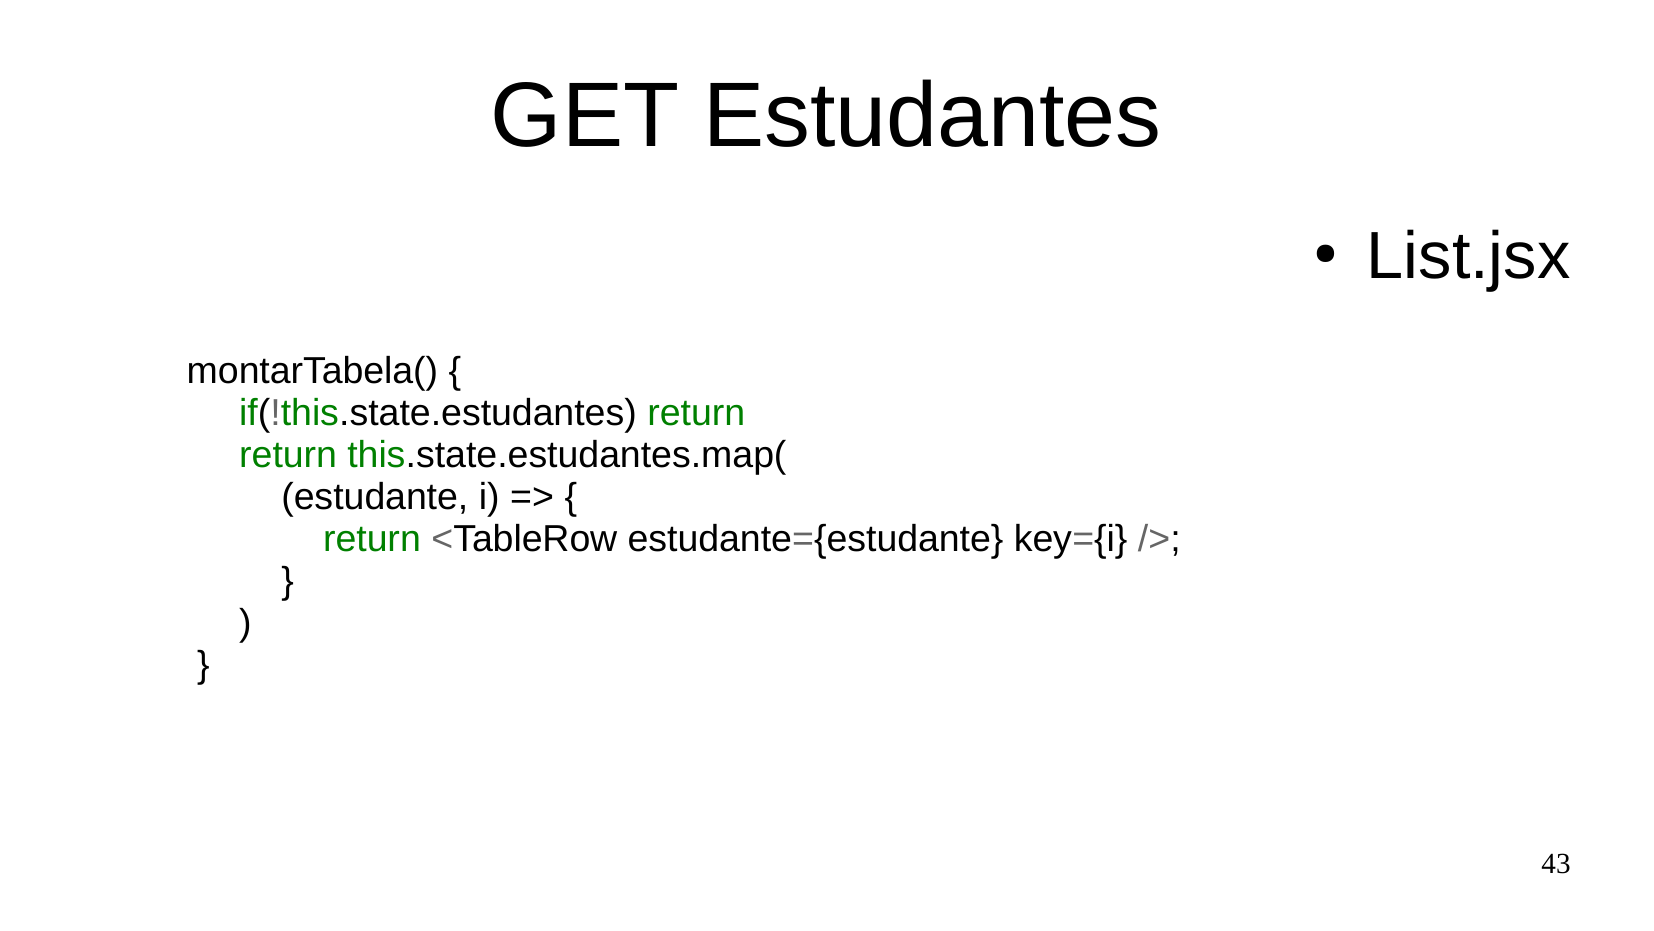

# GET Estudantes
List.jsx
 montarTabela() {
 if(!this.state.estudantes) return
 return this.state.estudantes.map(
 (estudante, i) => {
 return <TableRow estudante={estudante} key={i} />;
 }
 )
 }
43